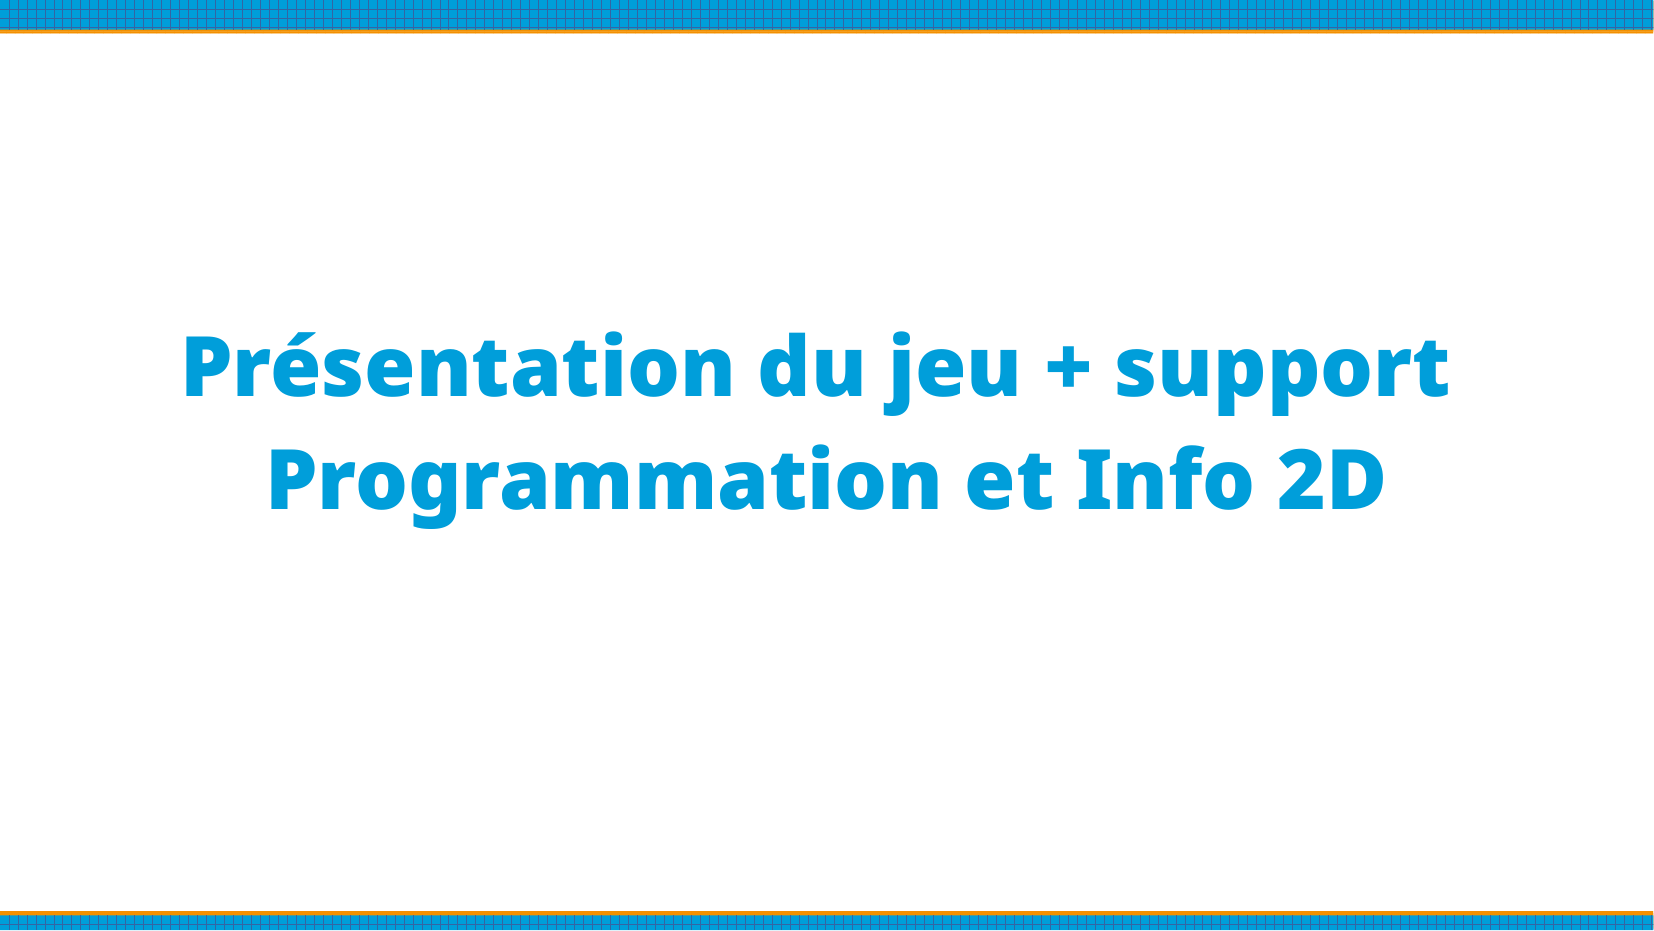

# Présentation du jeu + support
Programmation et Info 2D